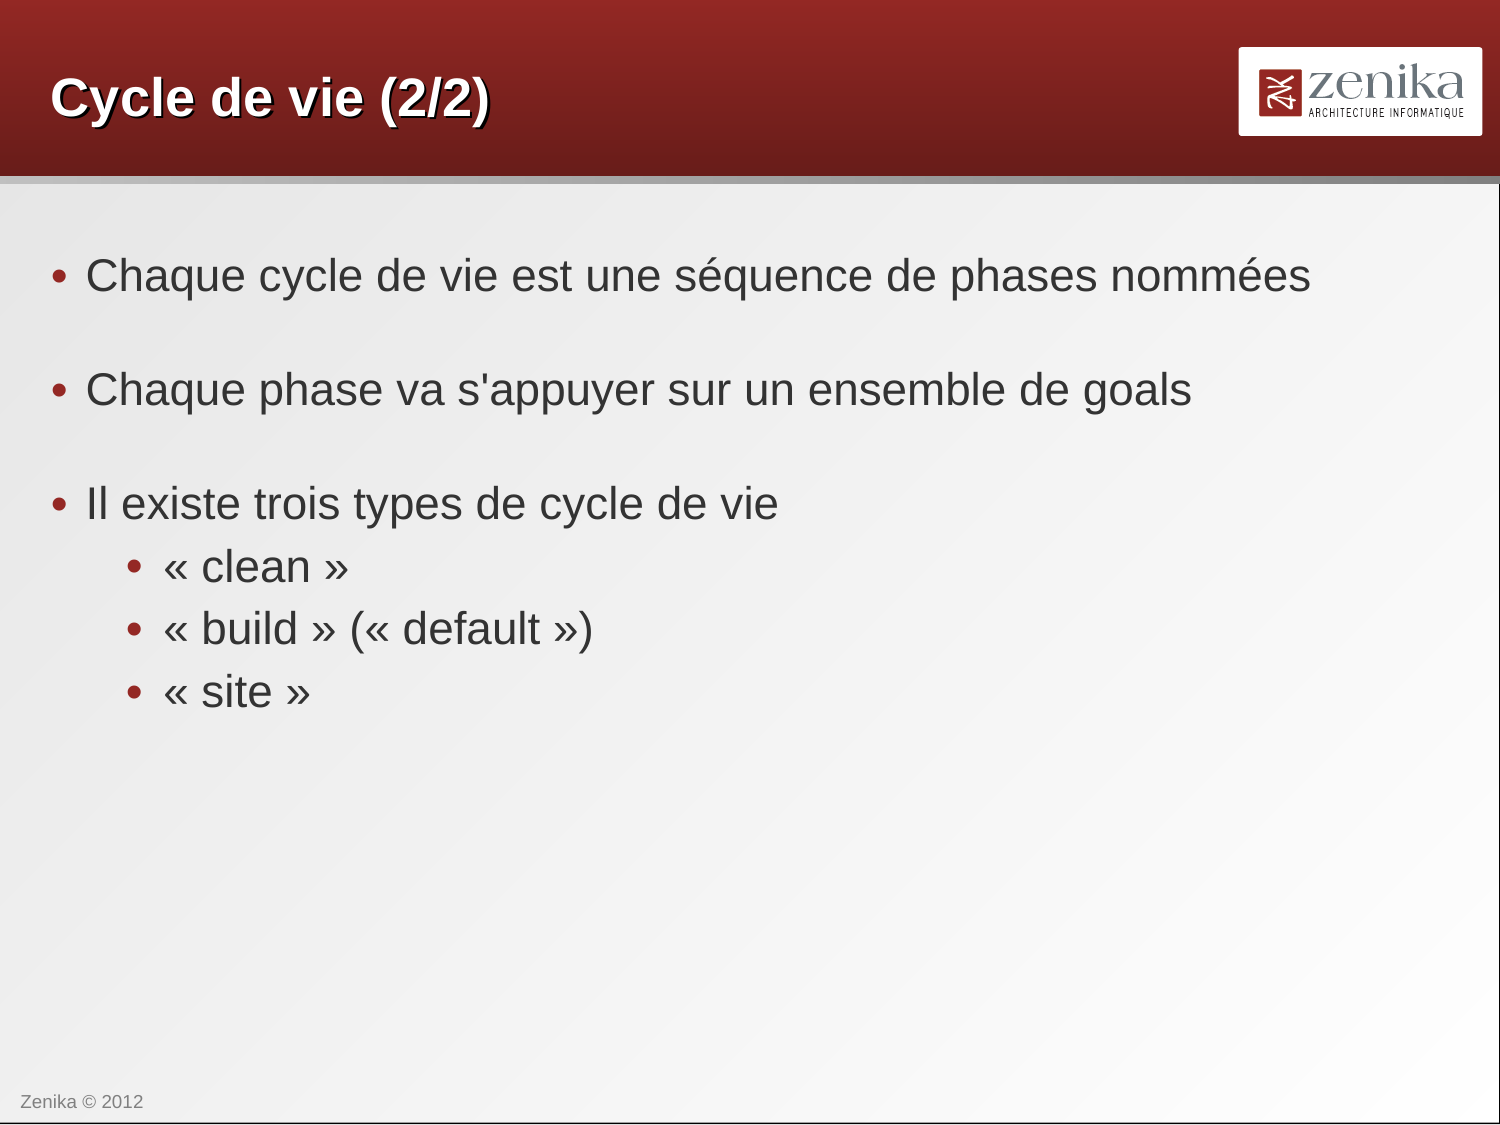

# Cycle de vie (2/2)
Chaque cycle de vie est une séquence de phases nommées
Chaque phase va s'appuyer sur un ensemble de goals
Il existe trois types de cycle de vie
« clean »
« build » (« default »)
« site »